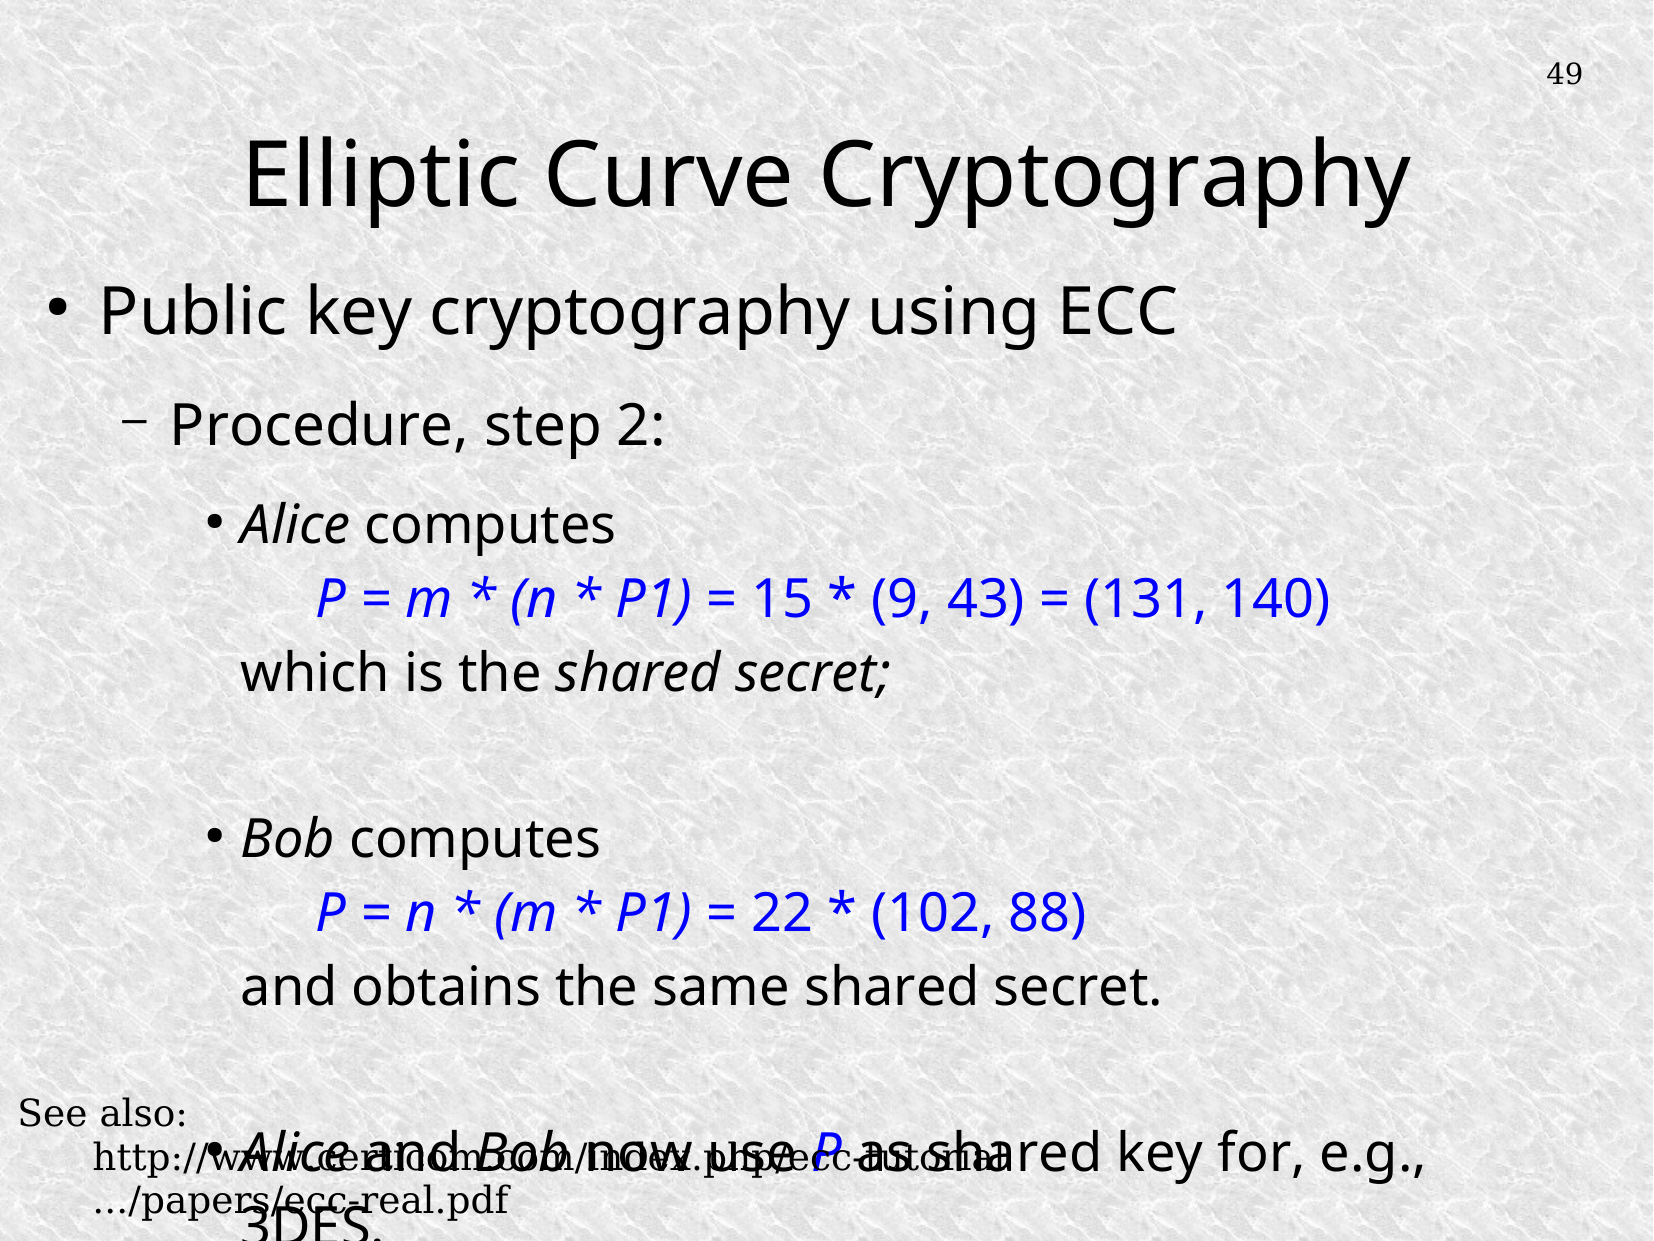

49
# Elliptic Curve Cryptography
Public key cryptography using ECC
Procedure, step 2:
Alice computes
	P = m * (n * P1) = 15 * (9, 43) = (131, 140)
which is the shared secret;
Bob computes
	P = n * (m * P1) = 22 * (102, 88)
and obtains the same shared secret.
Alice and Bob now use P as shared key for, e.g., 3DES.
See also:
	http://www.certicom.com/index.php/ecc-tutorial
	.../papers/ecc-real.pdf